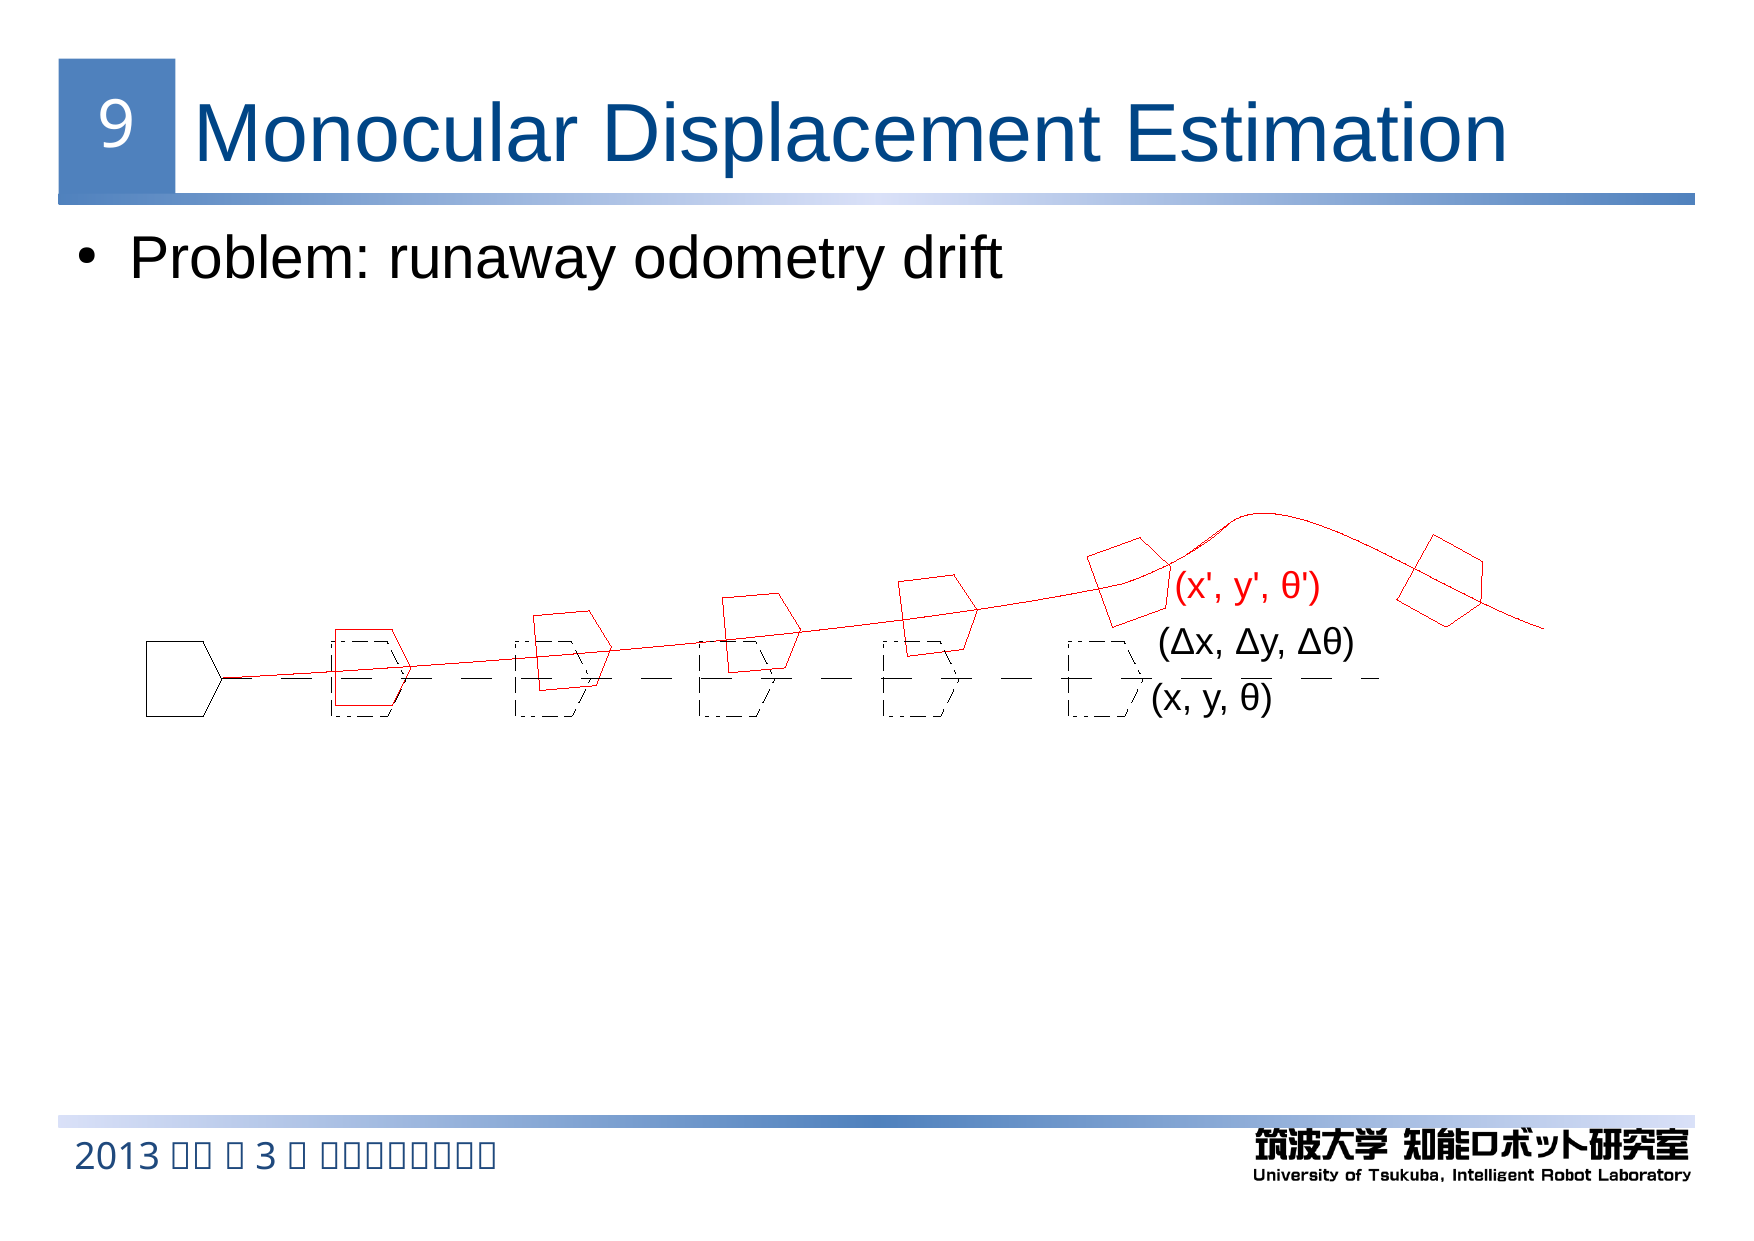

# Monocular Displacement Estimation
Problem: runaway odometry drift
(x', y', θ')
(Δx, Δy, Δθ)
(x, y, θ)